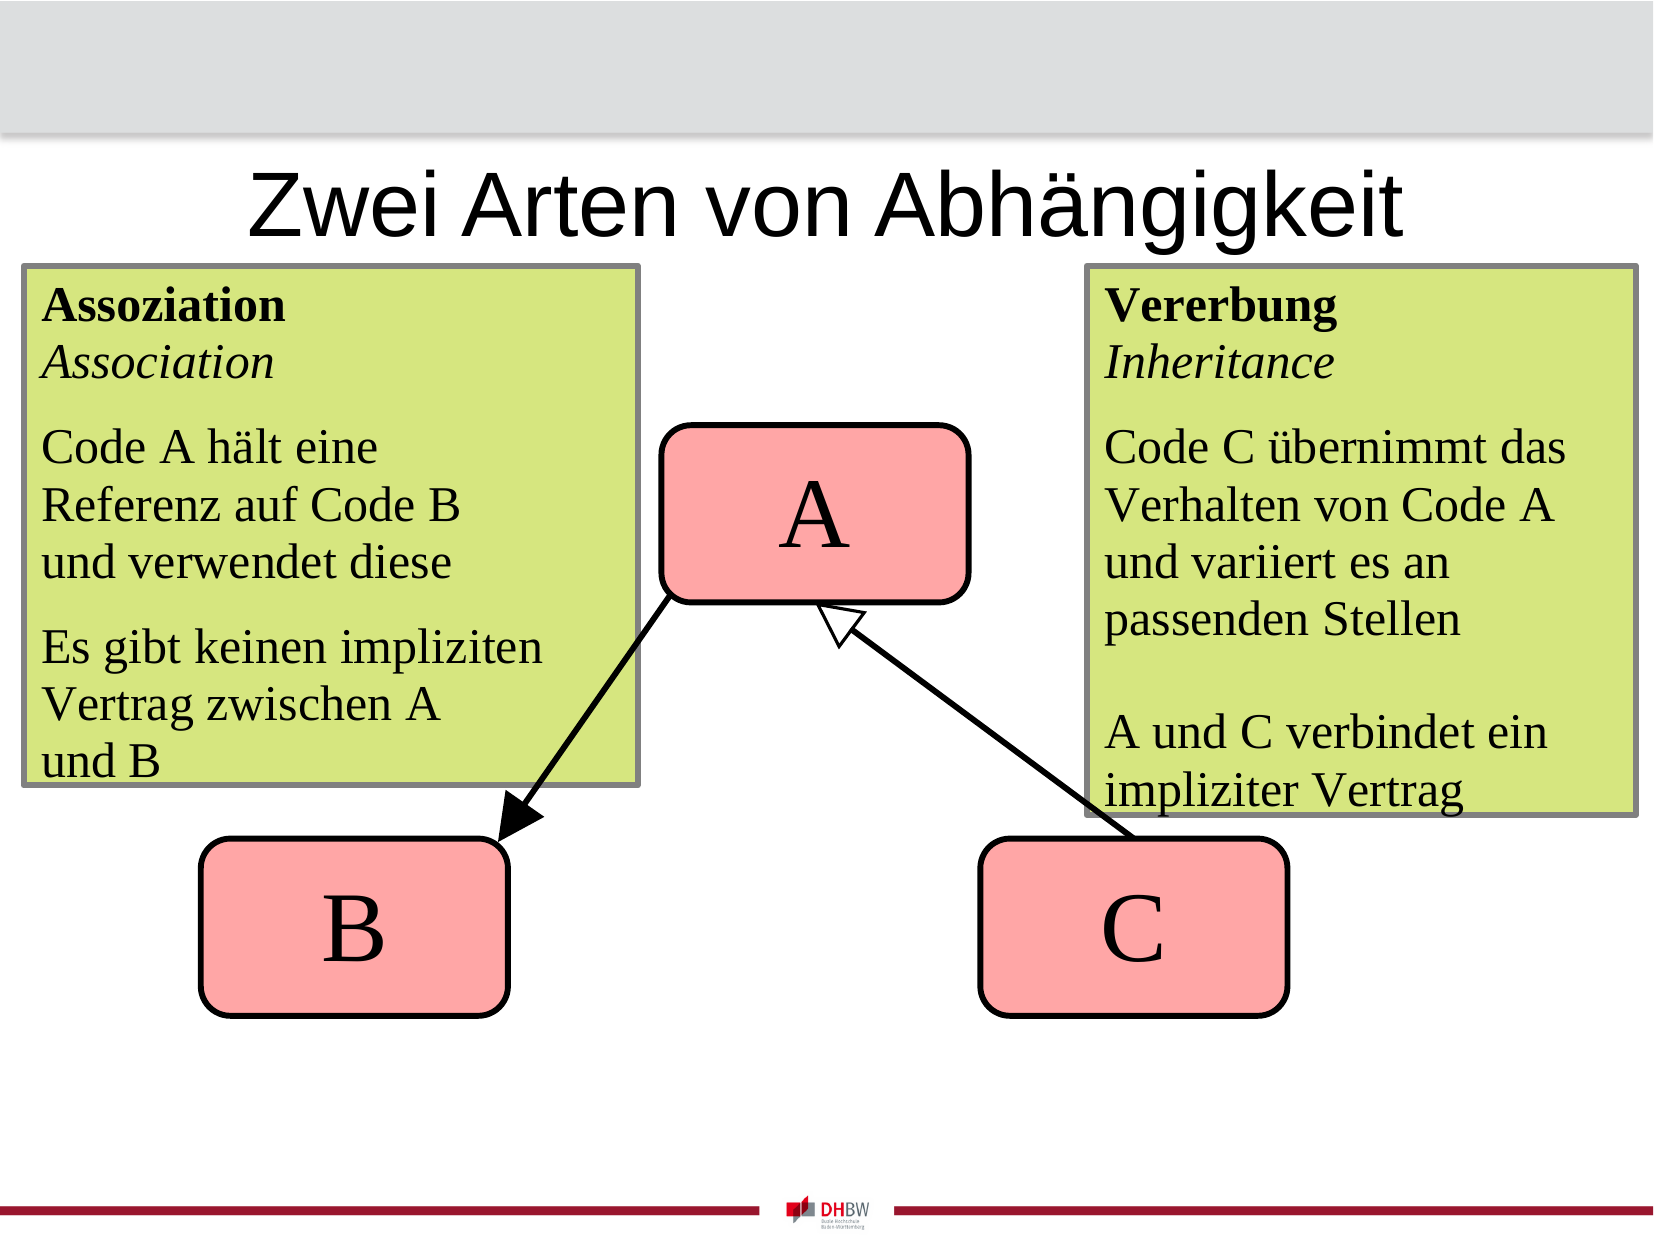

# Zwei Arten von Abhängigkeit
Assoziation
Association
Code A hält eine
Referenz auf Code B
und verwendet diese
Es gibt keinen impliziten
Vertrag zwischen A
und B
Vererbung
Inheritance
Code C übernimmt das
Verhalten von Code A
und variiert es an
passenden Stellen
A und C verbindet ein
impliziter Vertrag
A
A
B
C
B